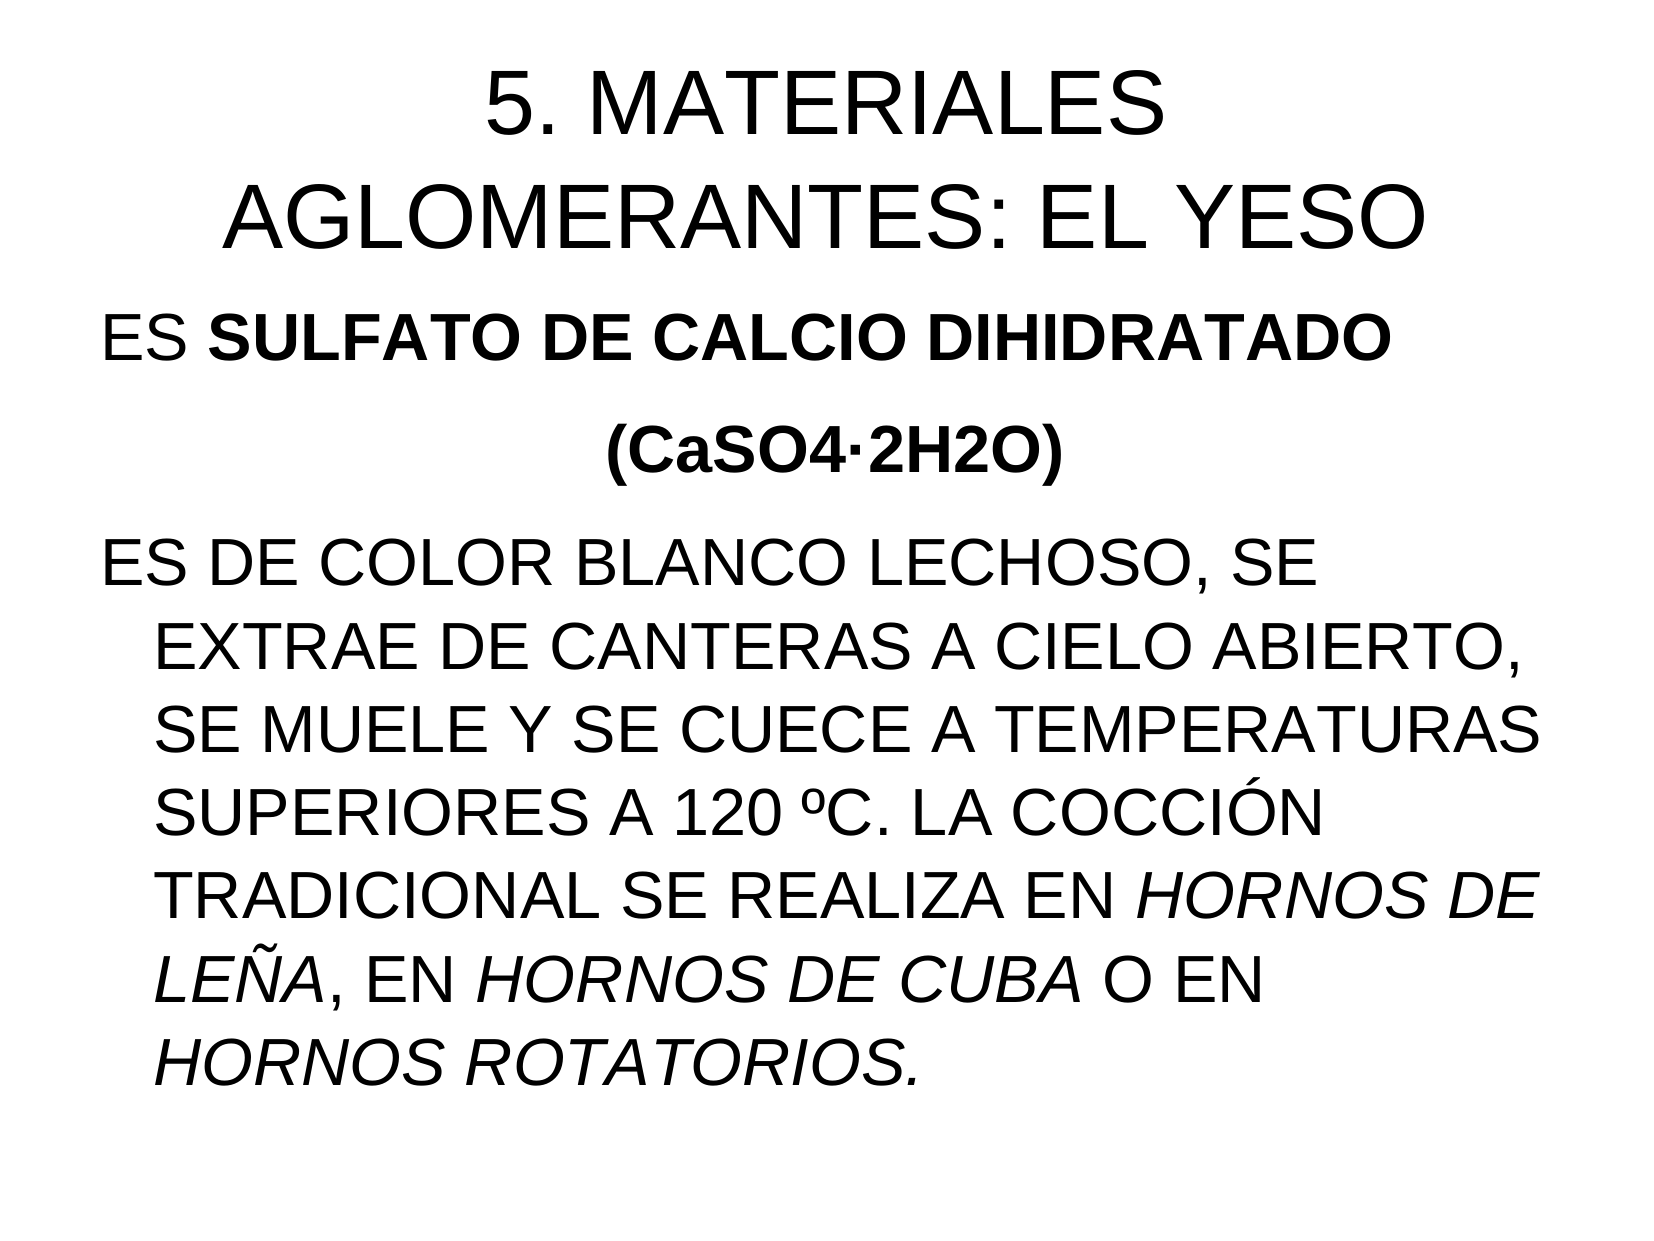

# 5. MATERIALES AGLOMERANTES: EL YESO
ES SULFATO DE CALCIO DIHIDRATADO
(CaSO4·2H2O)
ES DE COLOR BLANCO LECHOSO, SE EXTRAE DE CANTERAS A CIELO ABIERTO, SE MUELE Y SE CUECE A TEMPERATURAS SUPERIORES A 120 ºC. LA COCCIÓN TRADICIONAL SE REALIZA EN HORNOS DE LEÑA, EN HORNOS DE CUBA O EN HORNOS ROTATORIOS.